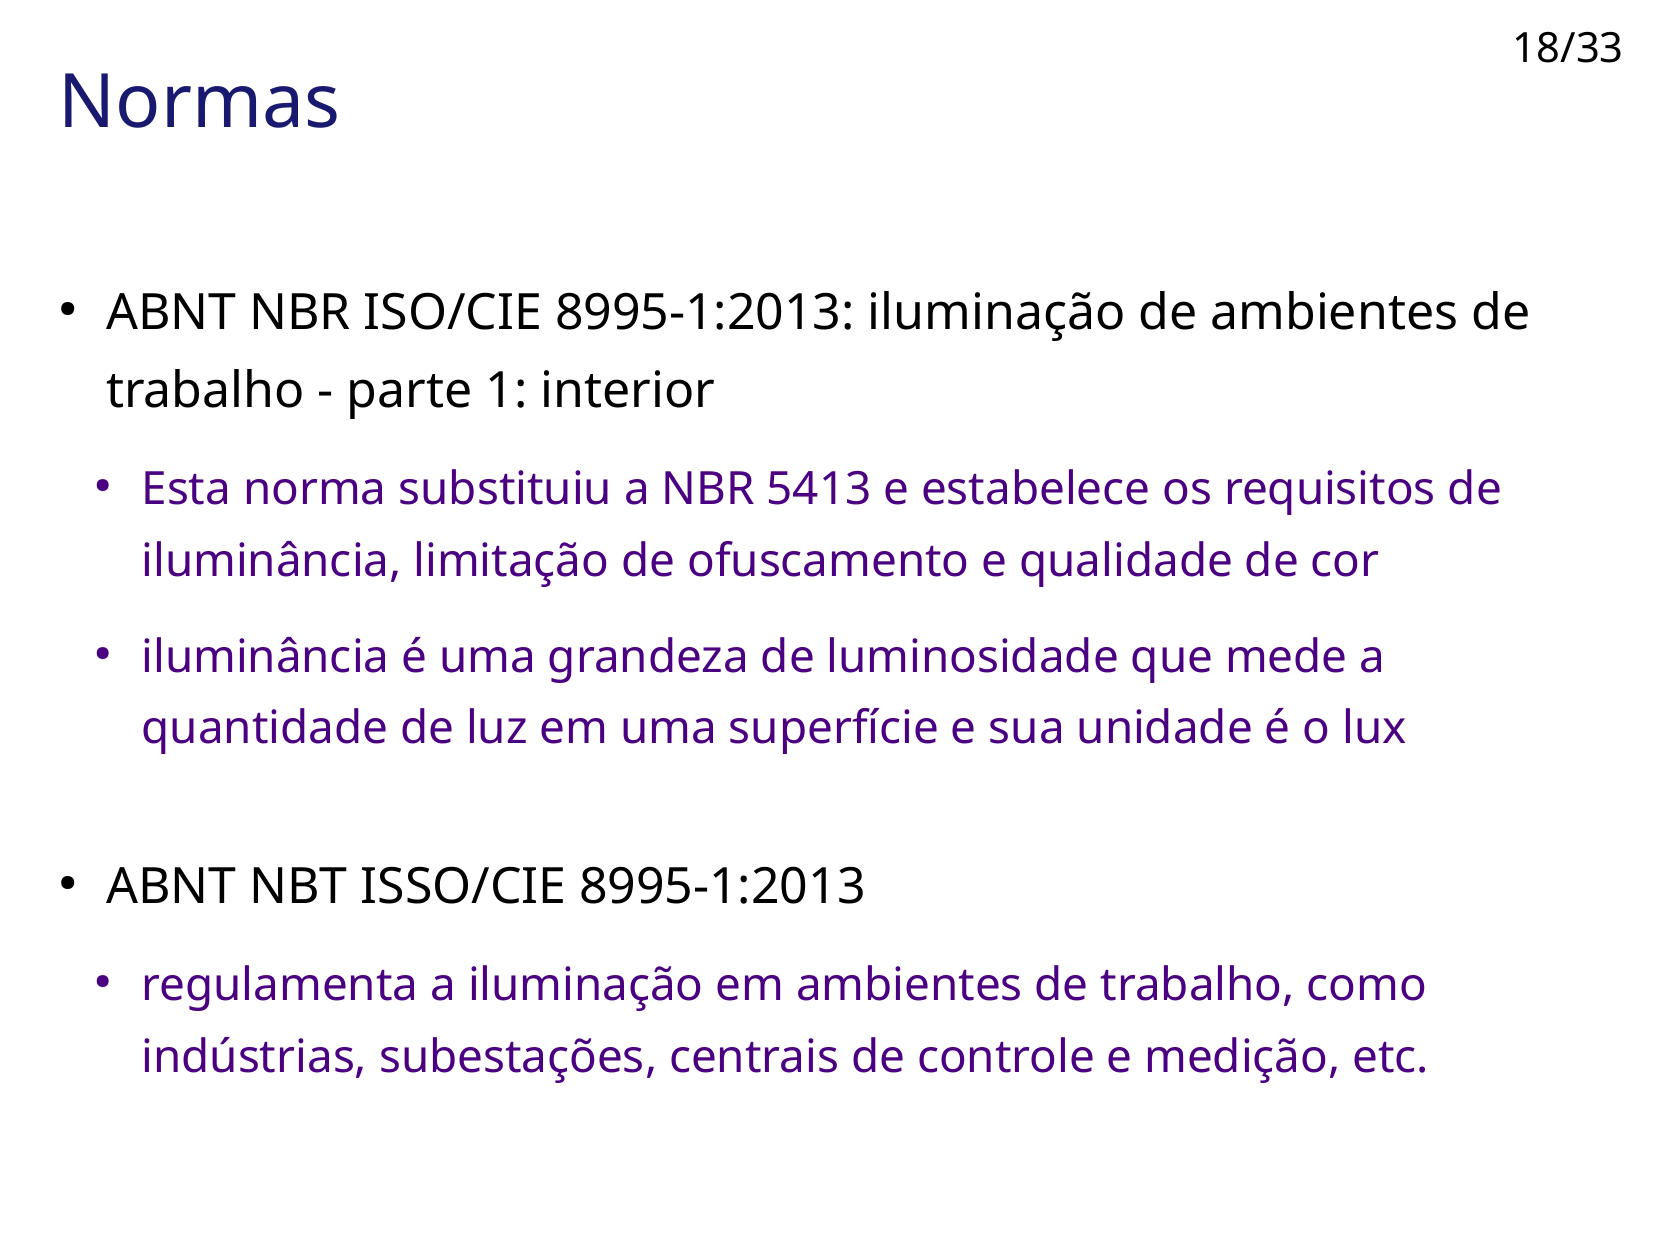

18
# Normas
ABNT NBR ISO/CIE 8995-1:2013: iluminação de ambientes de trabalho - parte 1: interior
Esta norma substituiu a NBR 5413 e estabelece os requisitos de iluminância, limitação de ofuscamento e qualidade de cor
iluminância é uma grandeza de luminosidade que mede a quantidade de luz em uma superfície e sua unidade é o lux
ABNT NBT ISSO/CIE 8995-1:2013
regulamenta a iluminação em ambientes de trabalho, como indústrias, subestações, centrais de controle e medição, etc.